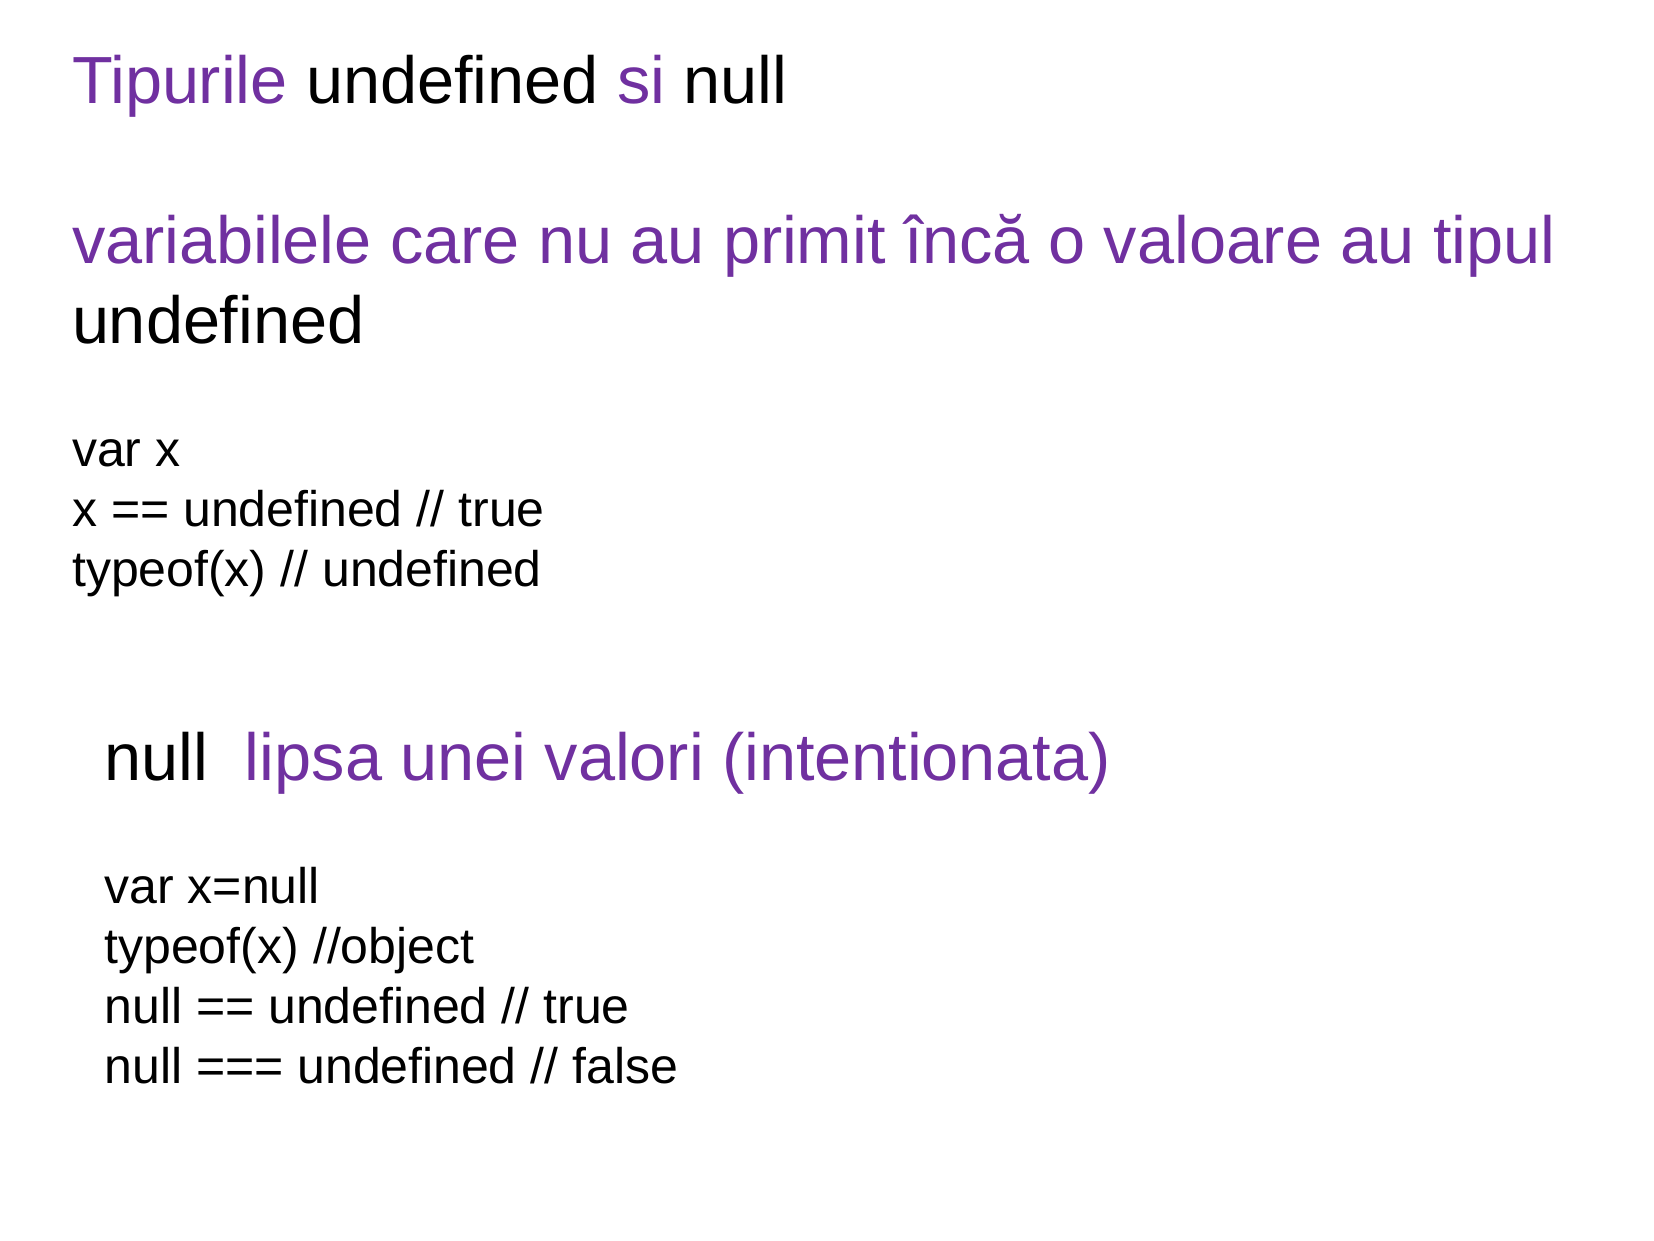

Tipurile undefined si null
variabilele care nu au primit încă o valoare au tipul
undefined
var x
x == undefined // true
typeof(x) // undefined
null lipsa unei valori (intentionata)
var x=null
typeof(x) //object
null == undefined // true
null === undefined // false